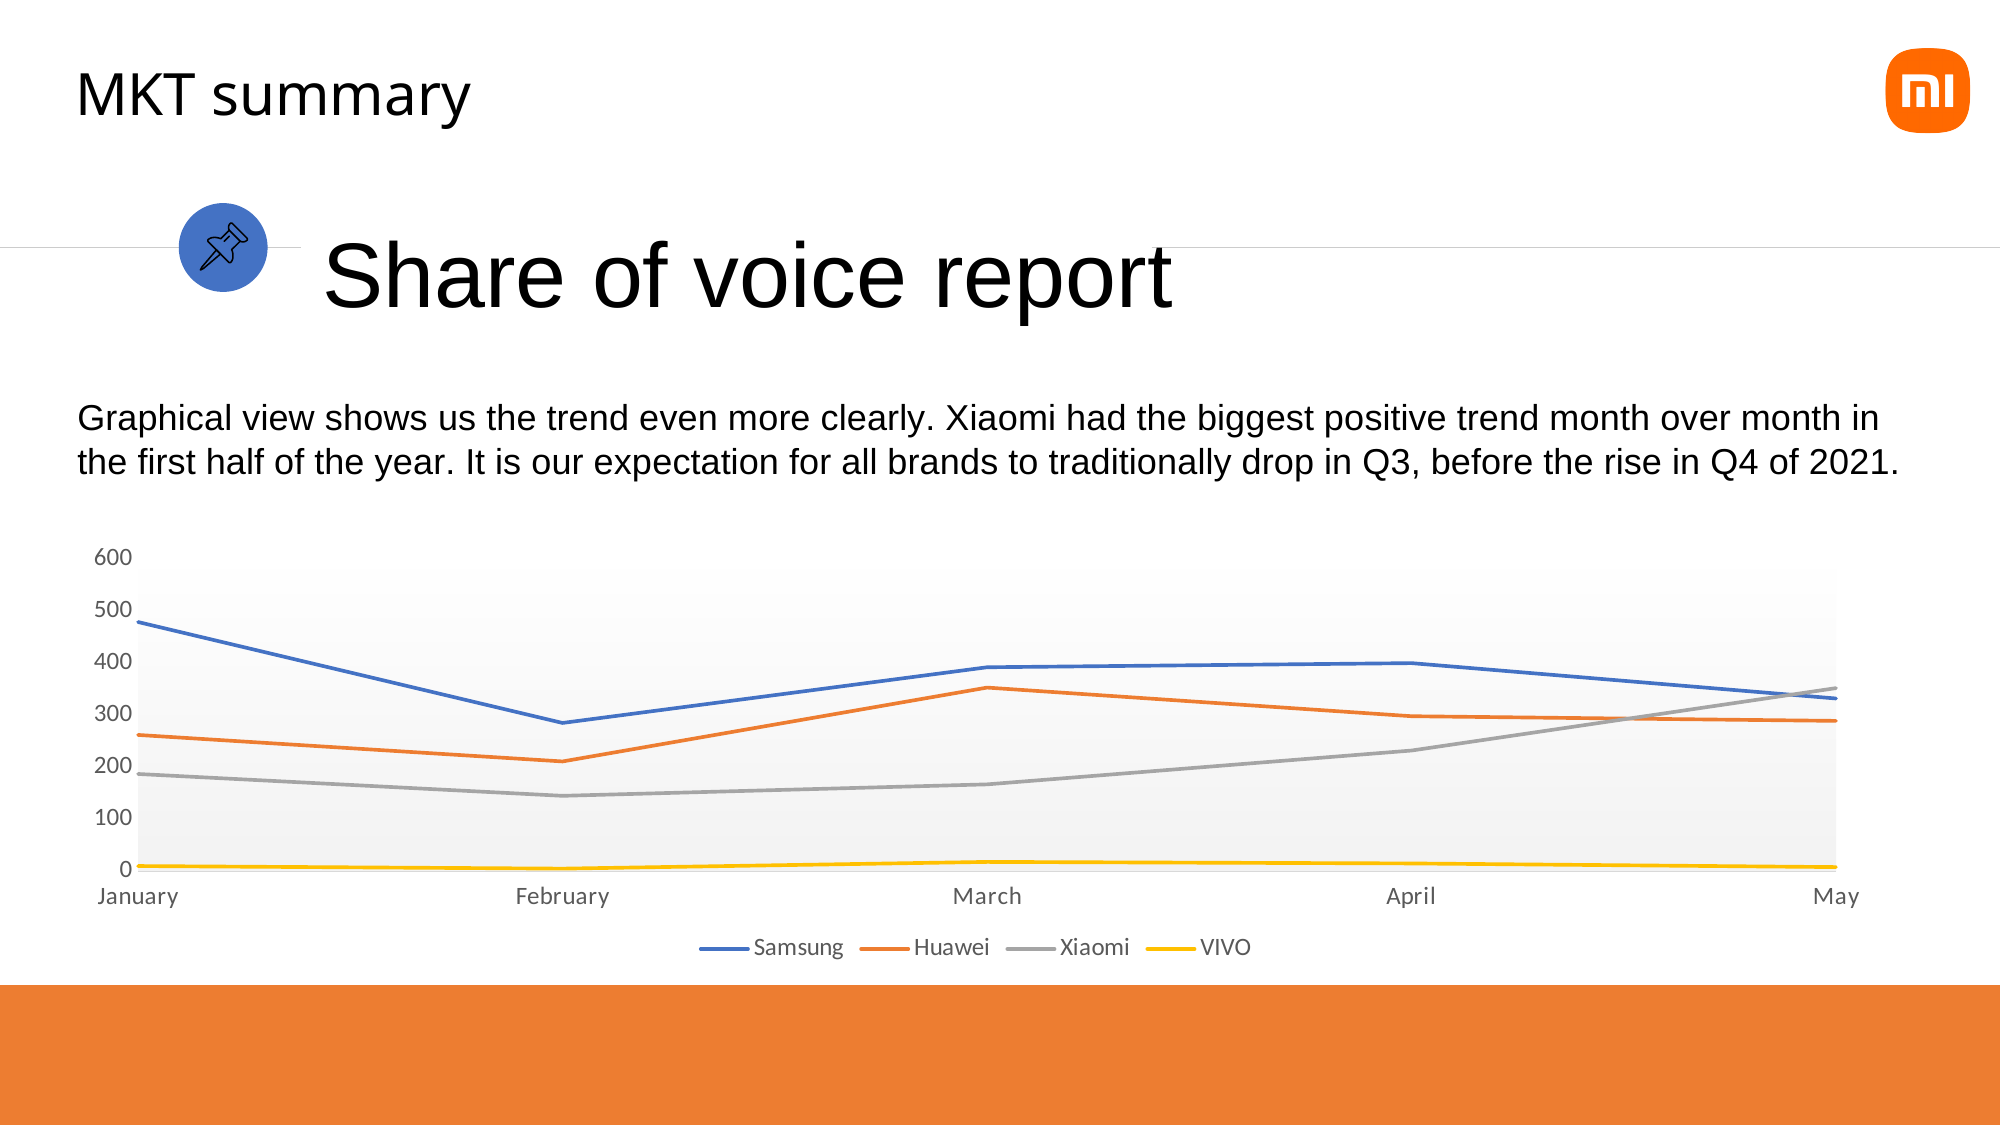

MKT summary
# Share of voice report
Graphical view shows us the trend even more clearly. Xiaomi had the biggest positive trend month over month in the first half of the year. It is our expectation for all brands to traditionally drop in Q3, before the rise in Q4 of 2021.
### Chart
| Category | Samsung | Huawei | Xiaomi | VIVO |
|---|---|---|---|---|
| January | 479.0 | 262.0 | 187.0 | 10.0 |
| February | 285.0 | 211.0 | 145.0 | 5.0 |
| March | 392.0 | 353.0 | 167.0 | 18.0 |
| April | 400.0 | 298.0 | 232.0 | 15.0 |
| May | 332.0 | 289.0 | 352.0 | 8.0 |